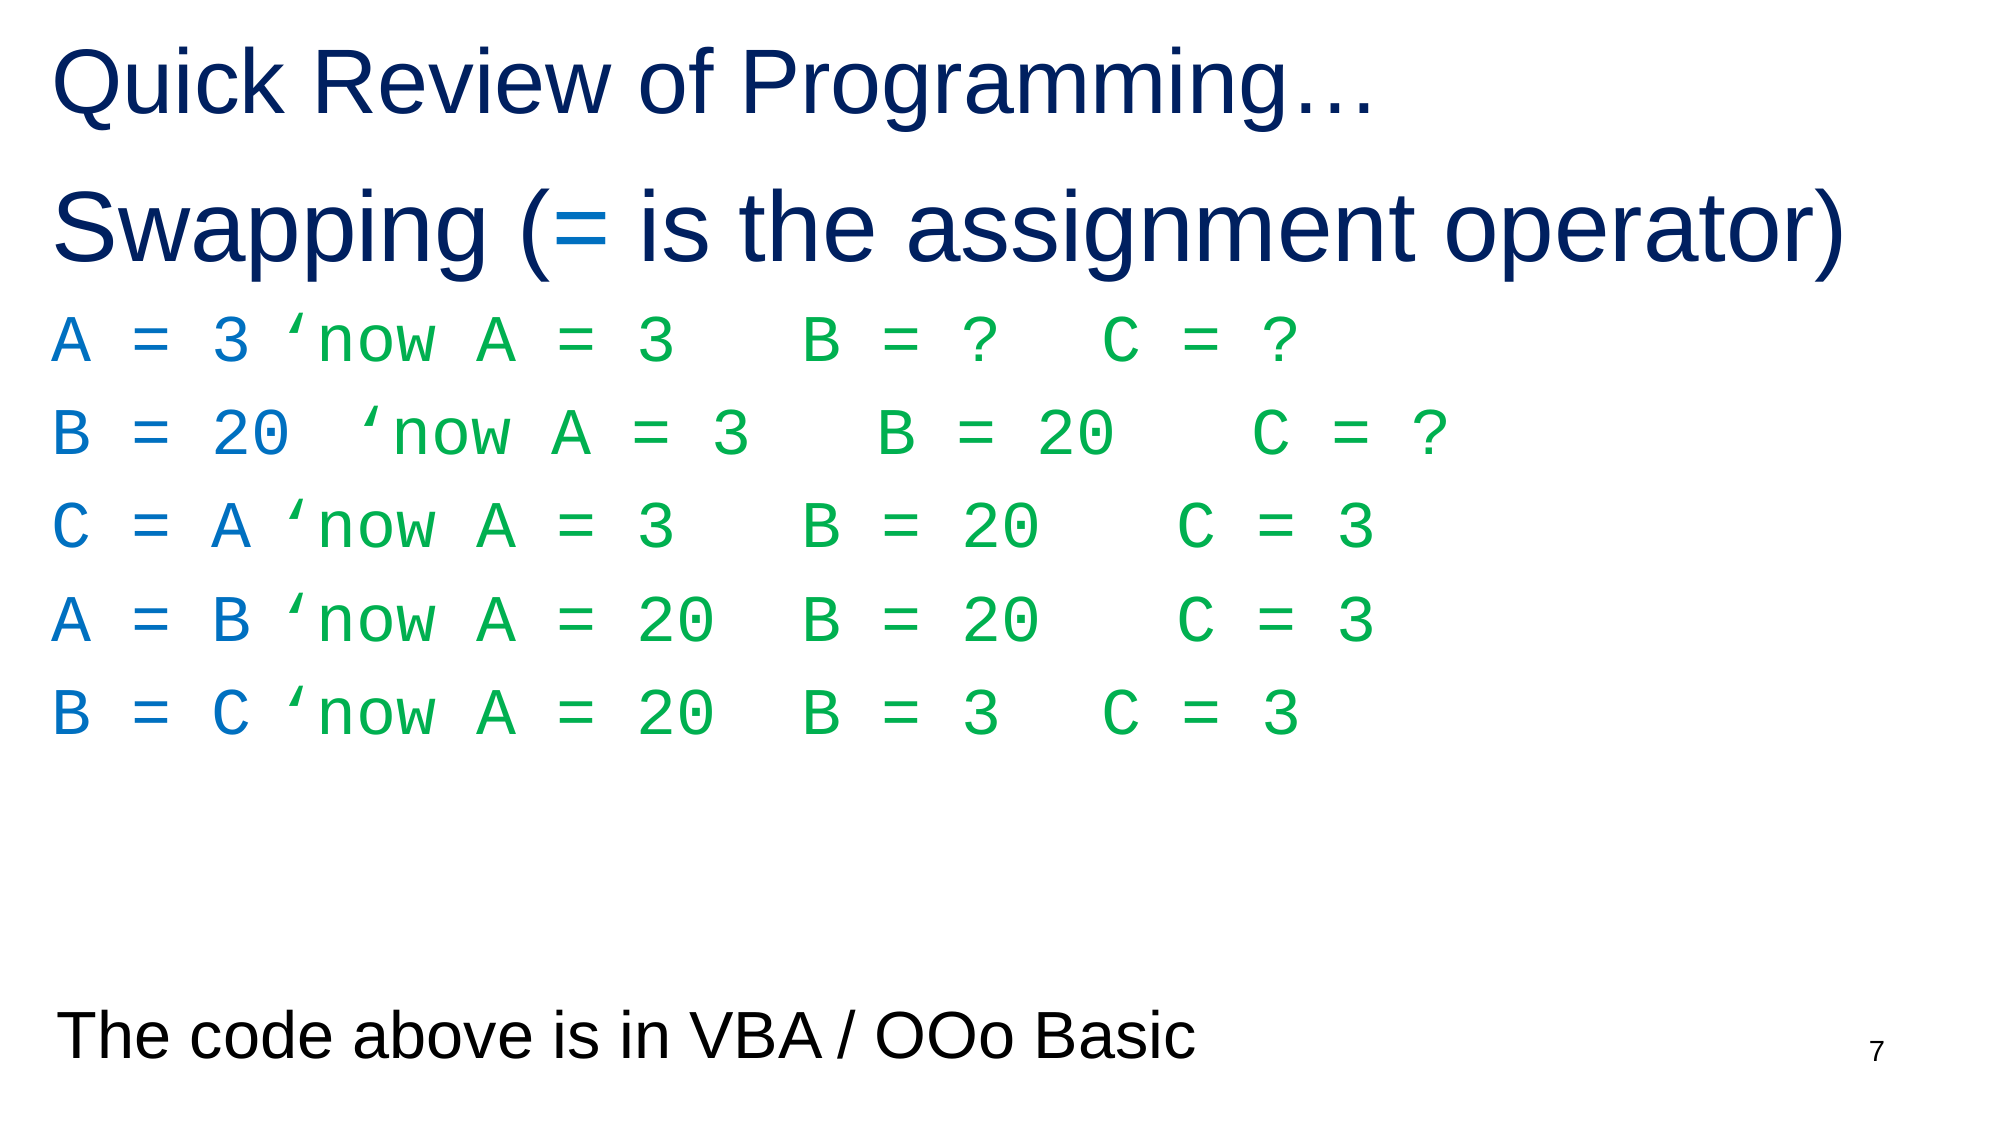

# Quick Review of Programming…
Swapping (= is the assignment operator)
A = 3	‘now A = 3		B = ?		C = ?
B = 20	‘now A = 3		B = 20		C = ?
C = A	‘now A = 3		B = 20		C = 3
A = B	‘now A = 20		B = 20		C = 3
B = C	‘now A = 20		B = 3		C = 3
The code above is in VBA / OOo Basic